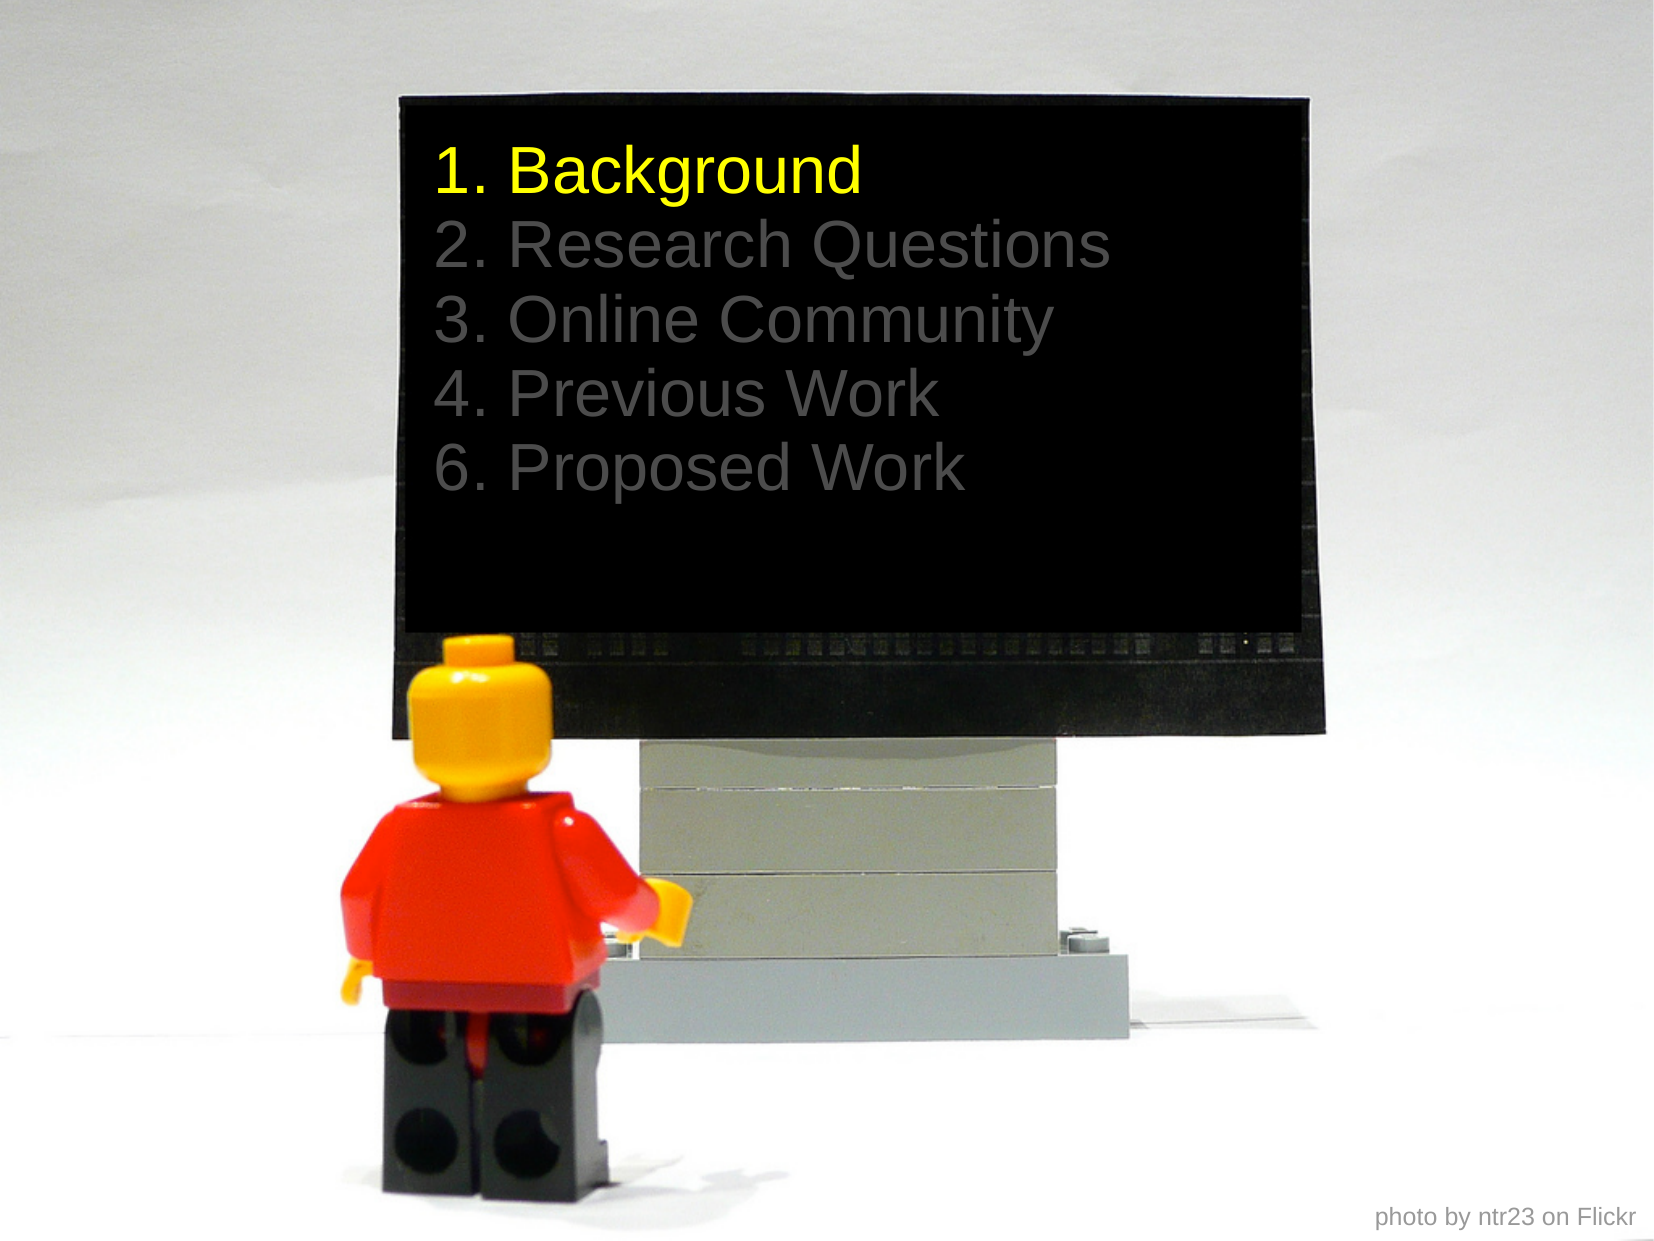

1. Background
2. Research Questions
3. Online Community
4. Previous Work
6. Proposed Work
photo by ntr23 on Flickr